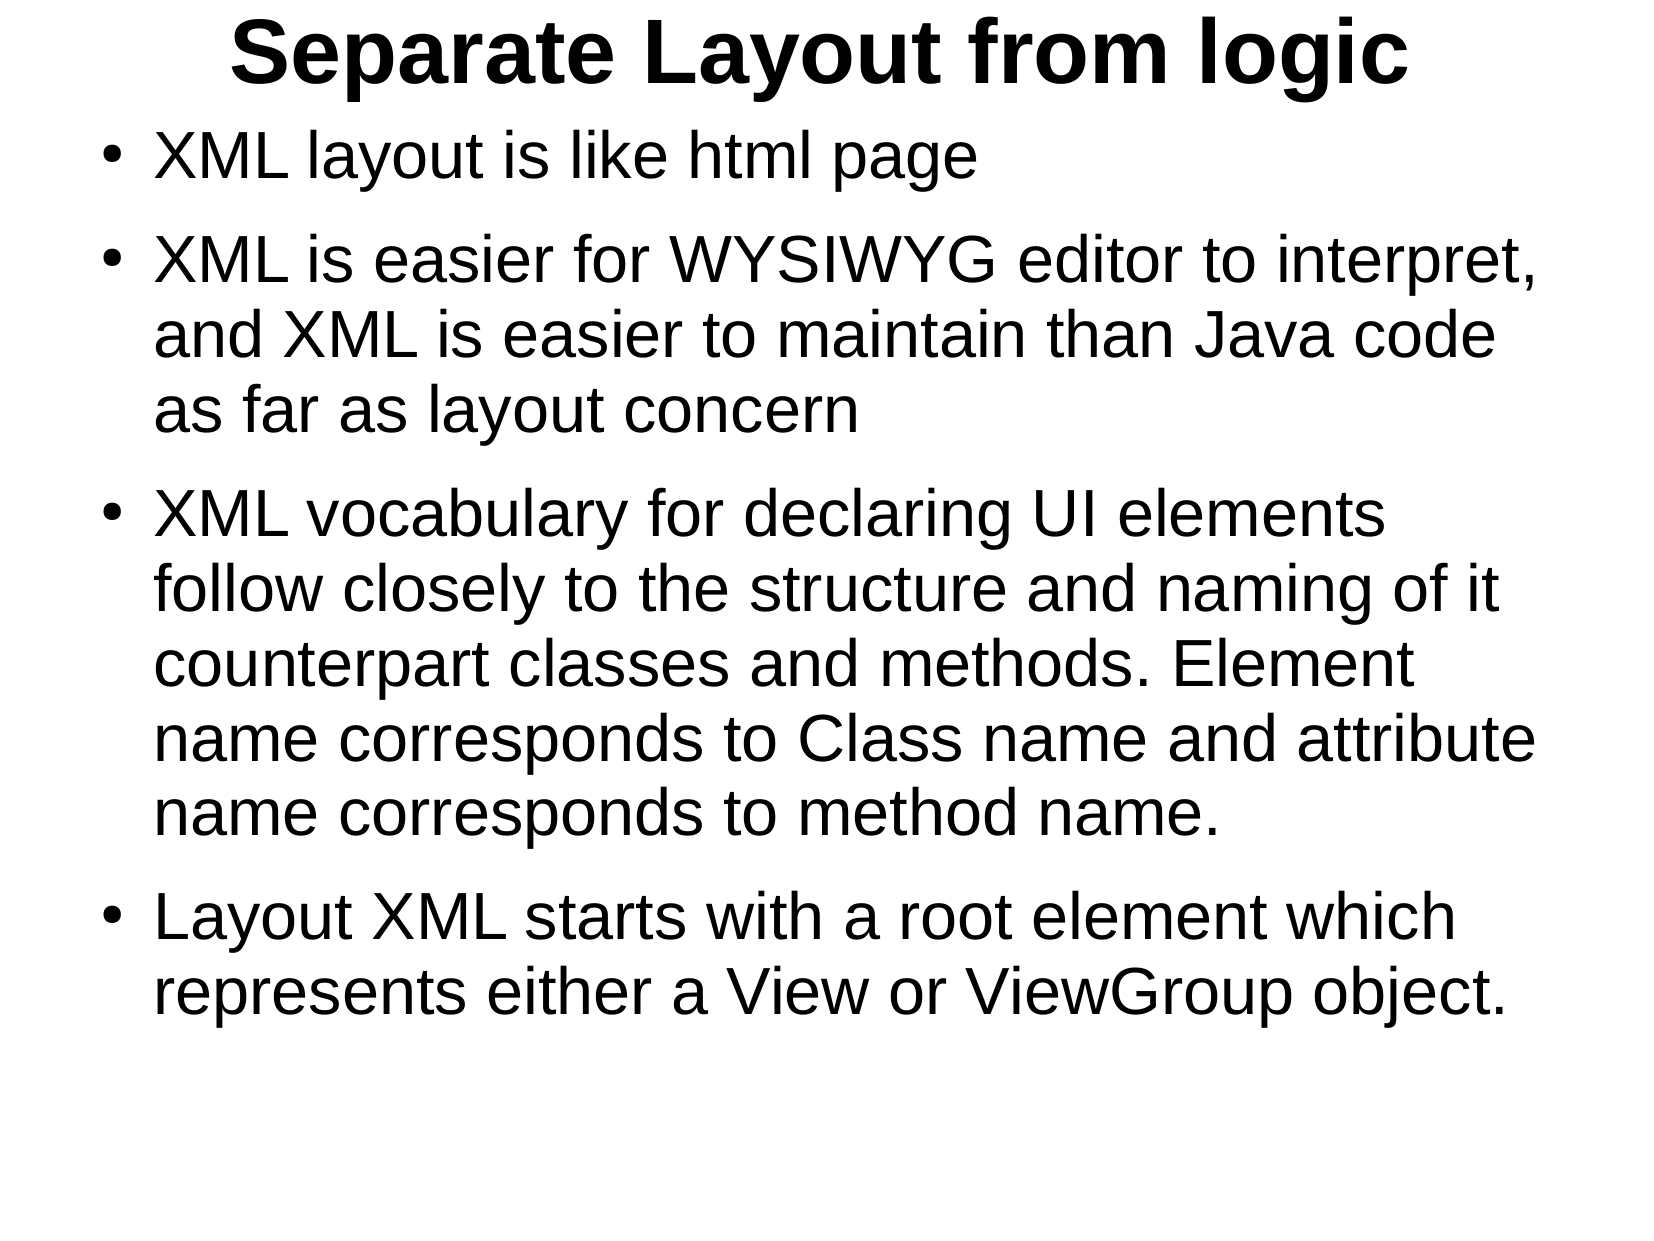

# Separate Layout from logic
XML layout is like html page
XML is easier for WYSIWYG editor to interpret, and XML is easier to maintain than Java code as far as layout concern
XML vocabulary for declaring UI elements follow closely to the structure and naming of it counterpart classes and methods. Element name corresponds to Class name and attribute name corresponds to method name.
Layout XML starts with a root element which represents either a View or ViewGroup object.